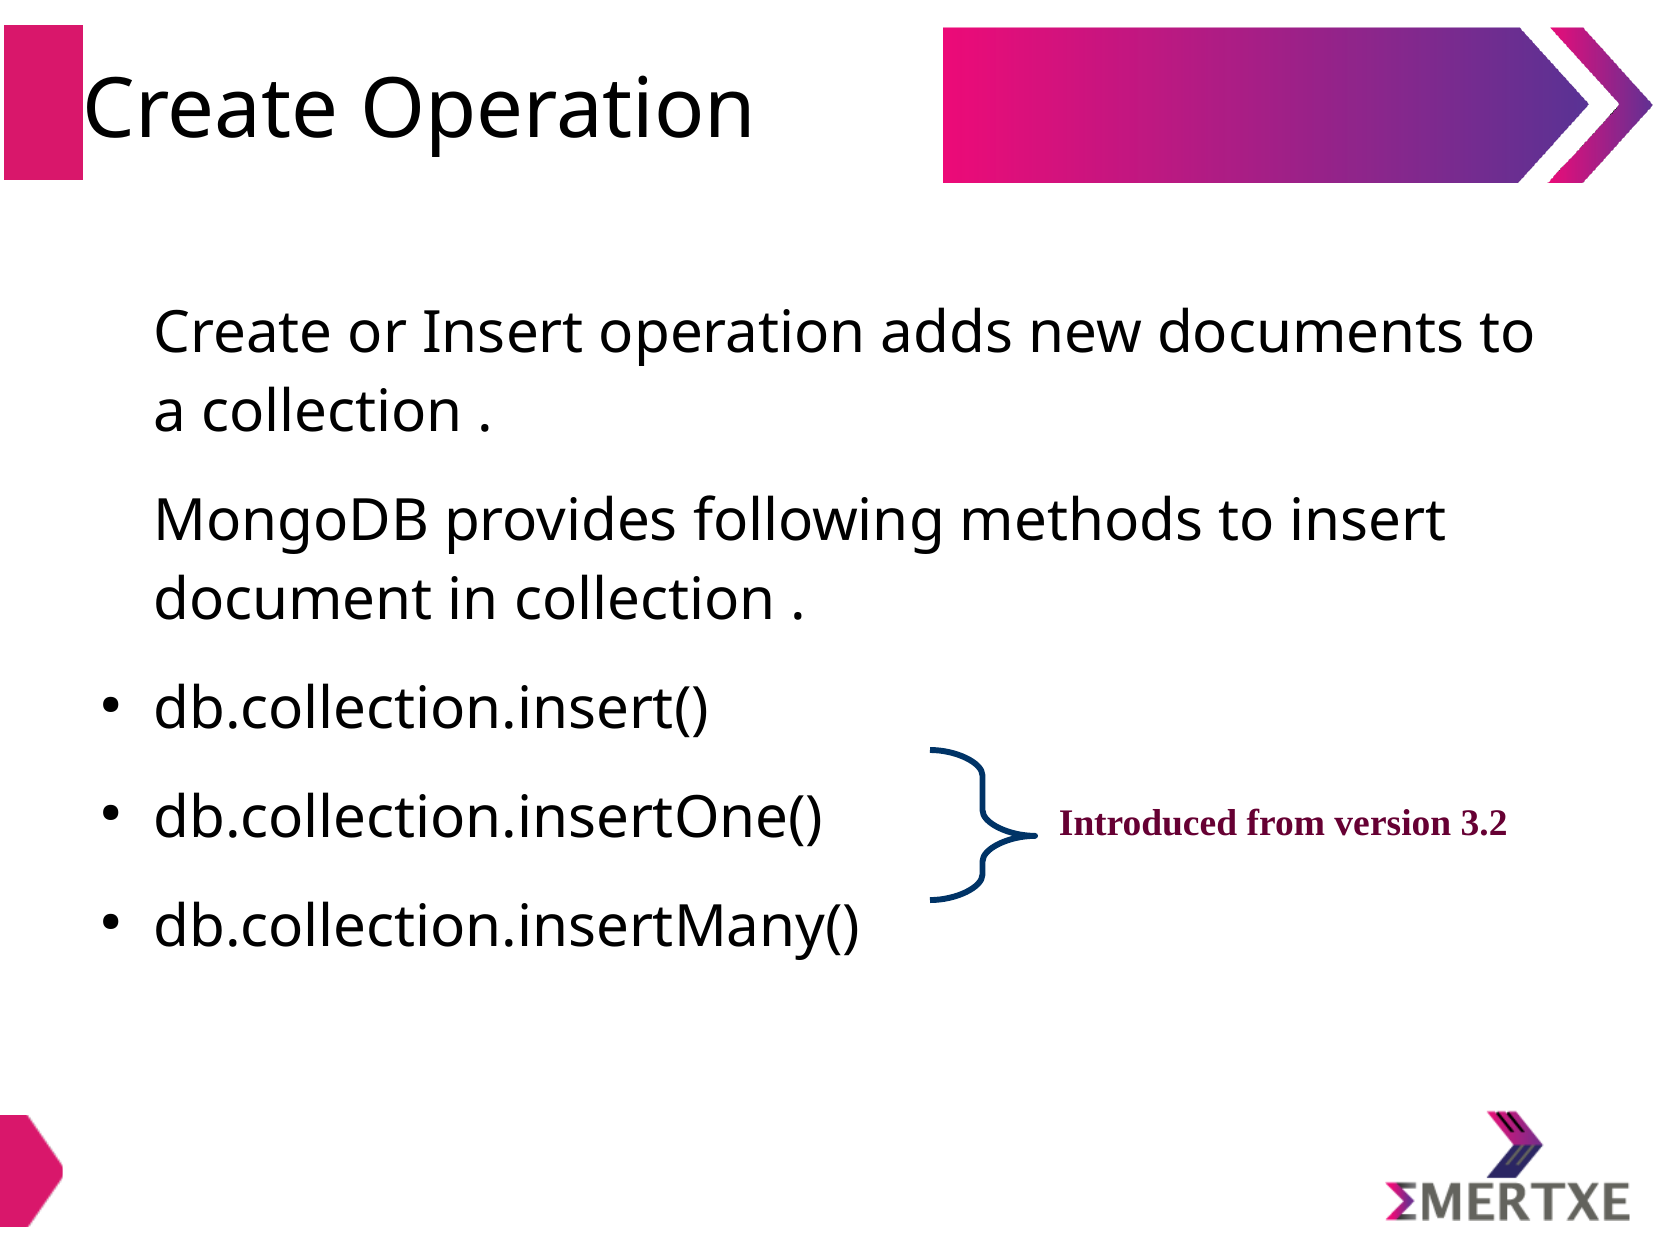

# Create Operation
Create or Insert operation adds new documents to a collection .
MongoDB provides following methods to insert document in collection .
db.collection.insert()
db.collection.insertOne()
db.collection.insertMany()
Introduced from version 3.2